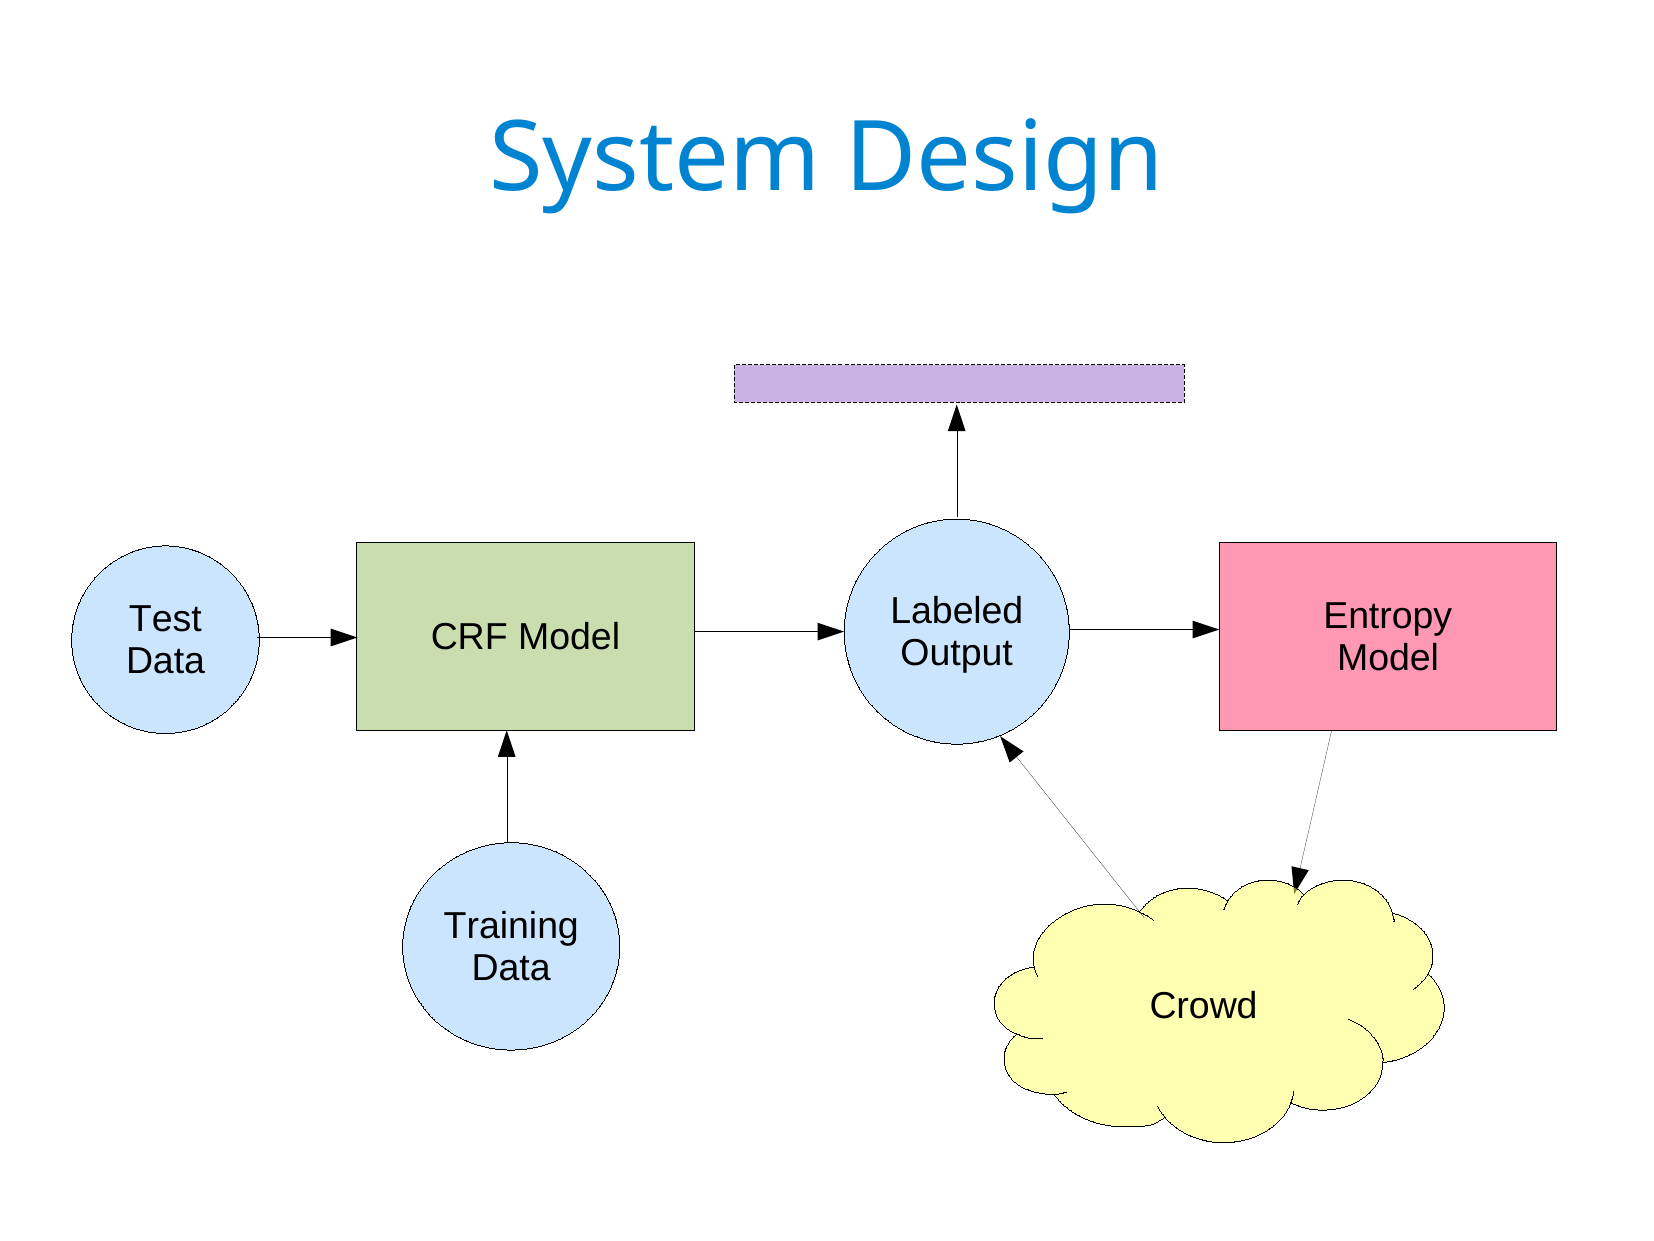

# System Design
Labeled
Output
CRF Model
Entropy
Model
Test
Data
Training
Data
Crowd